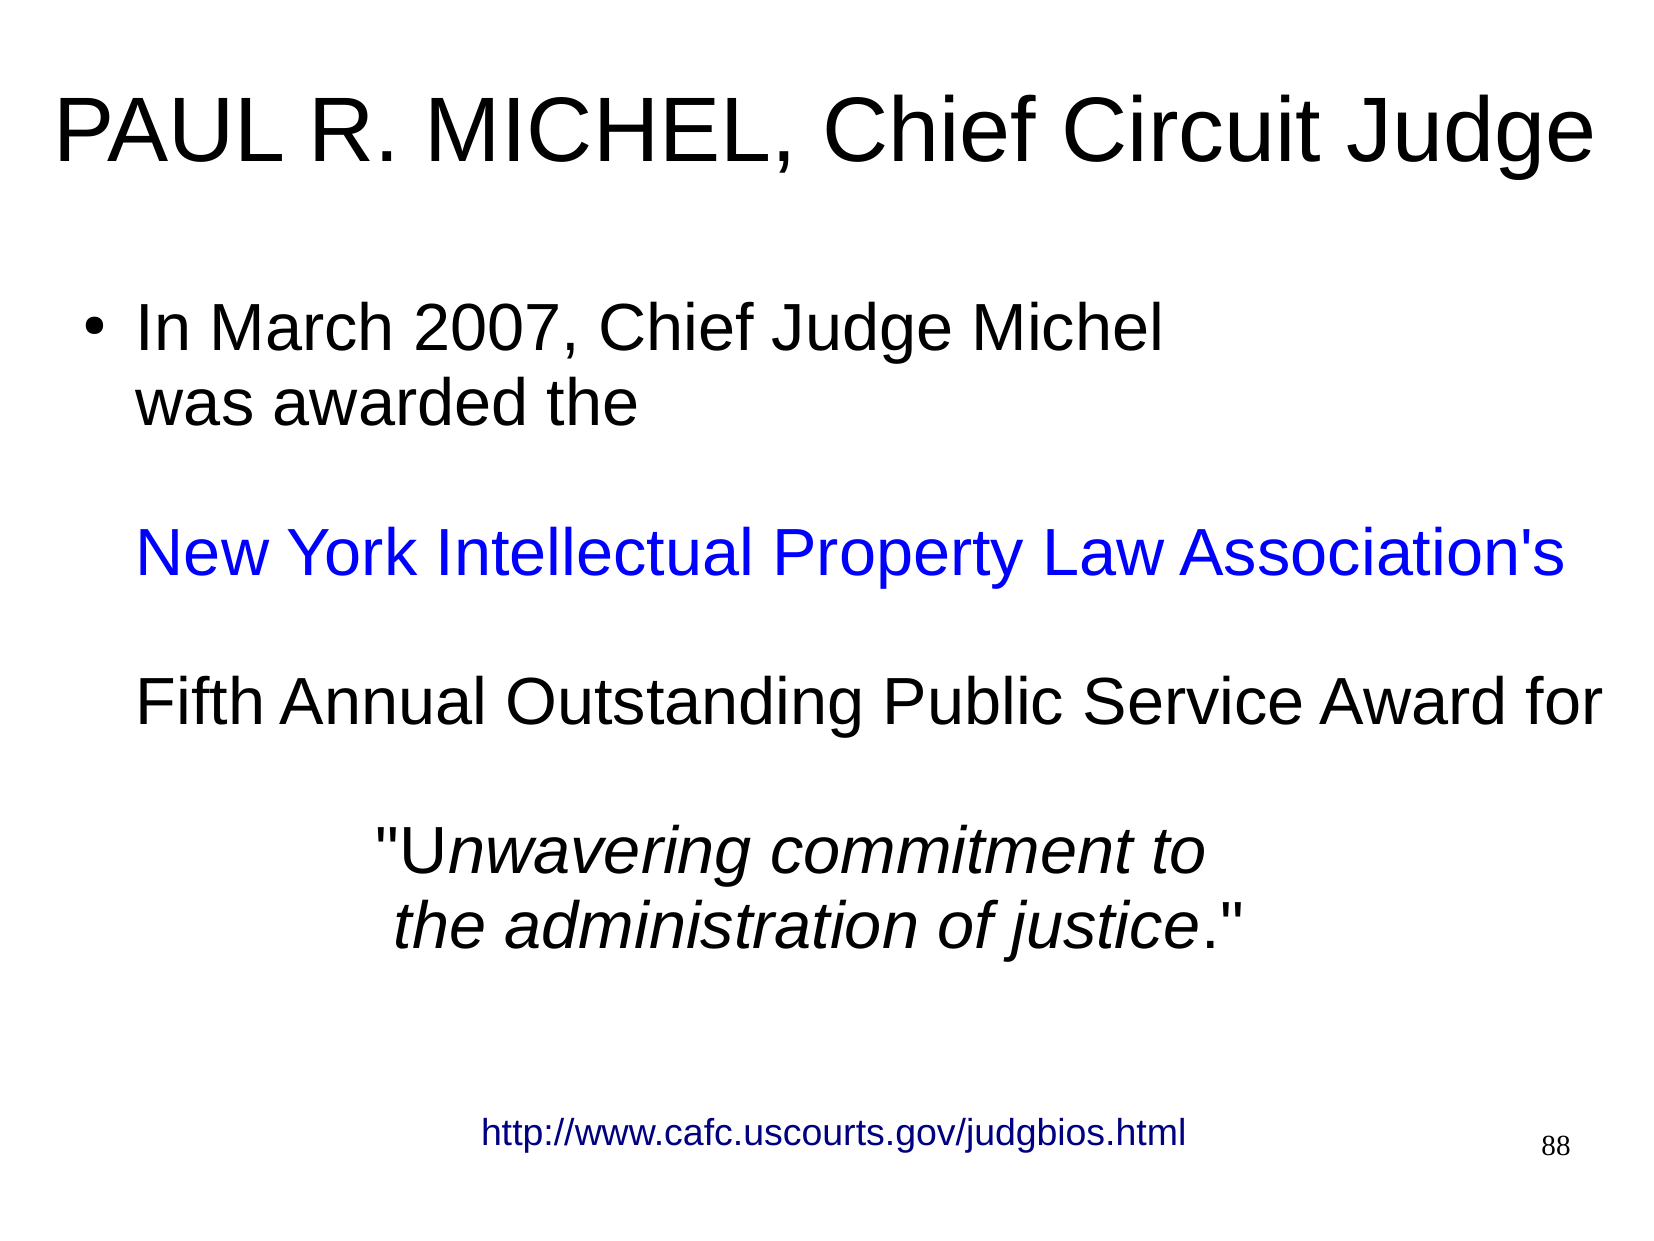

# PAUL R. MICHEL, Chief Circuit Judge
In March 2007, Chief Judge Michel
was awarded the
New York Intellectual Property Law Association's
Fifth Annual Outstanding Public Service Award for
 "Unwavering commitment to
 the administration of justice."
http://www.cafc.uscourts.gov/judgbios.html
88